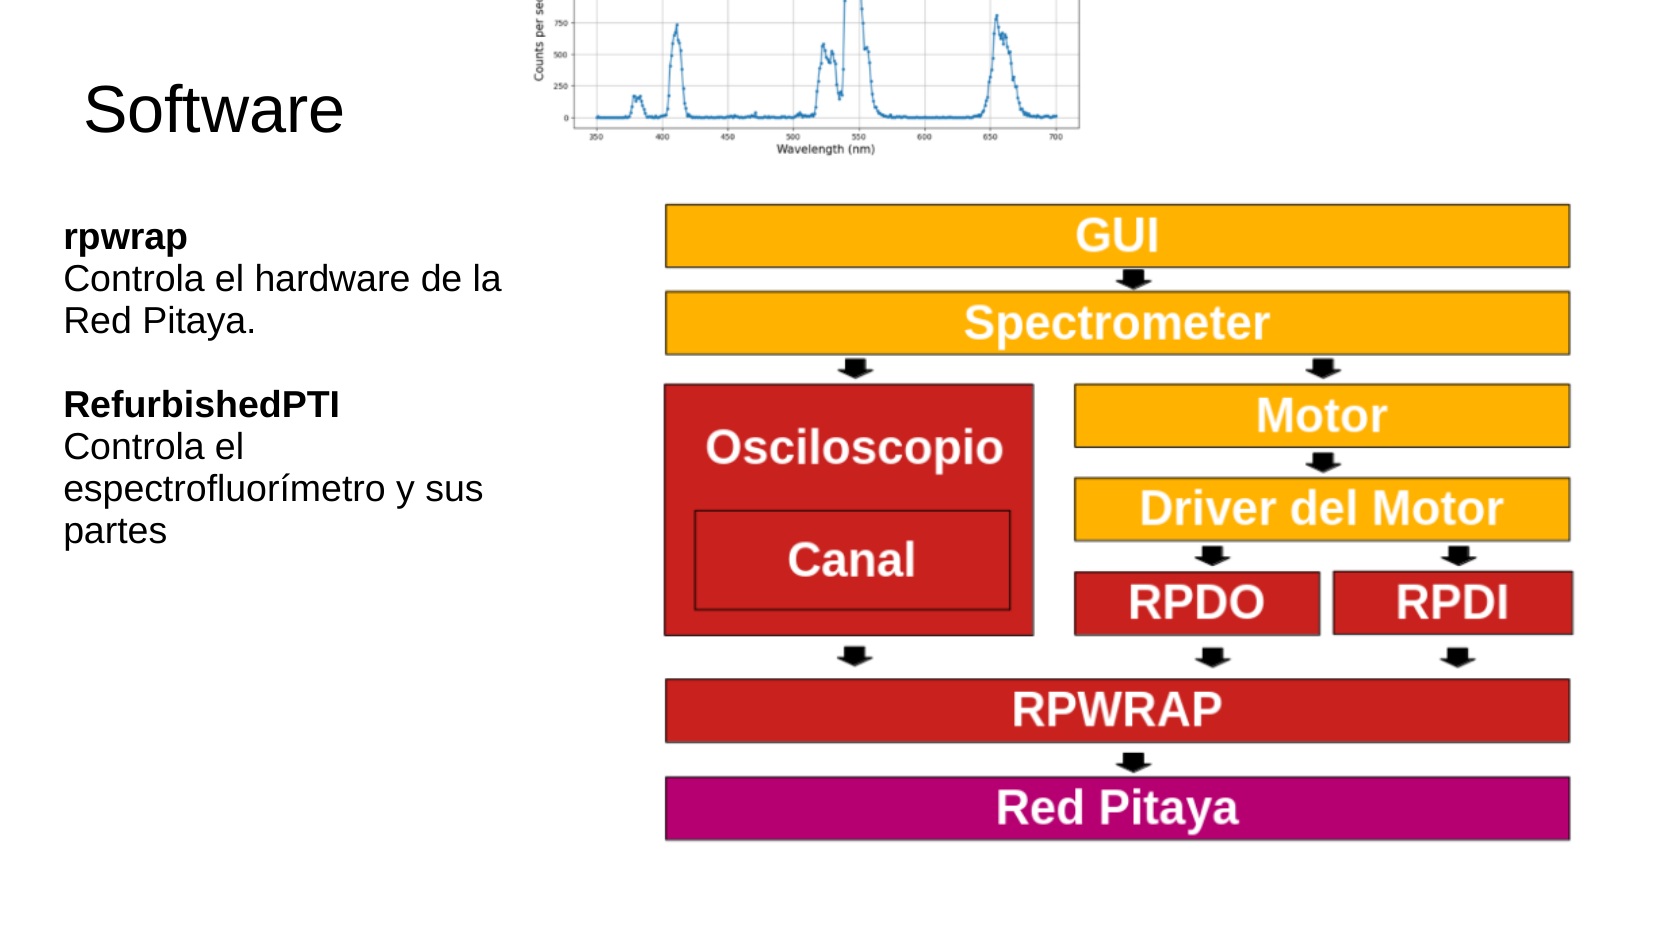

# Software
rpwrap
Controla el hardware de la Red Pitaya.
RefurbishedPTI
Controla el espectrofluorímetro y sus partes